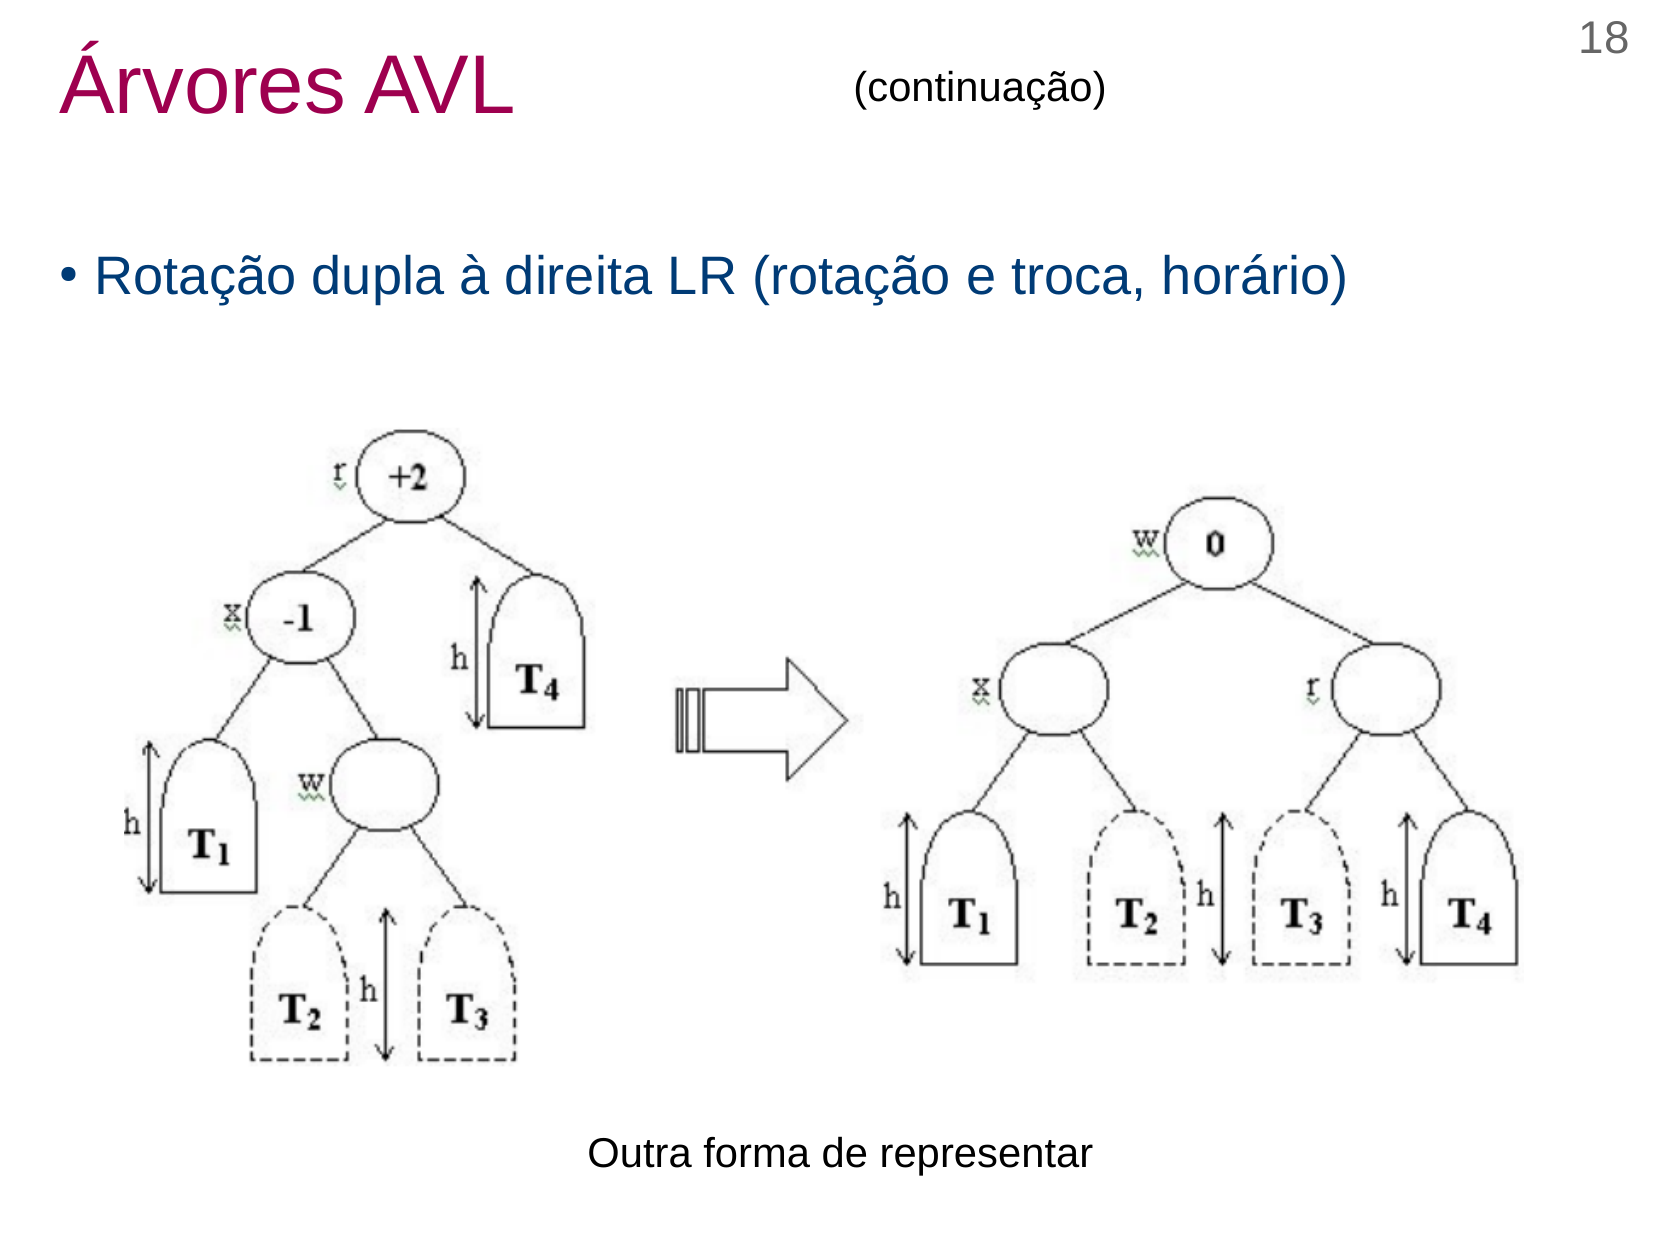

18
# Árvores AVL
(continuação)
Rotação dupla à direita LR (rotação e troca, horário)
Outra forma de representar